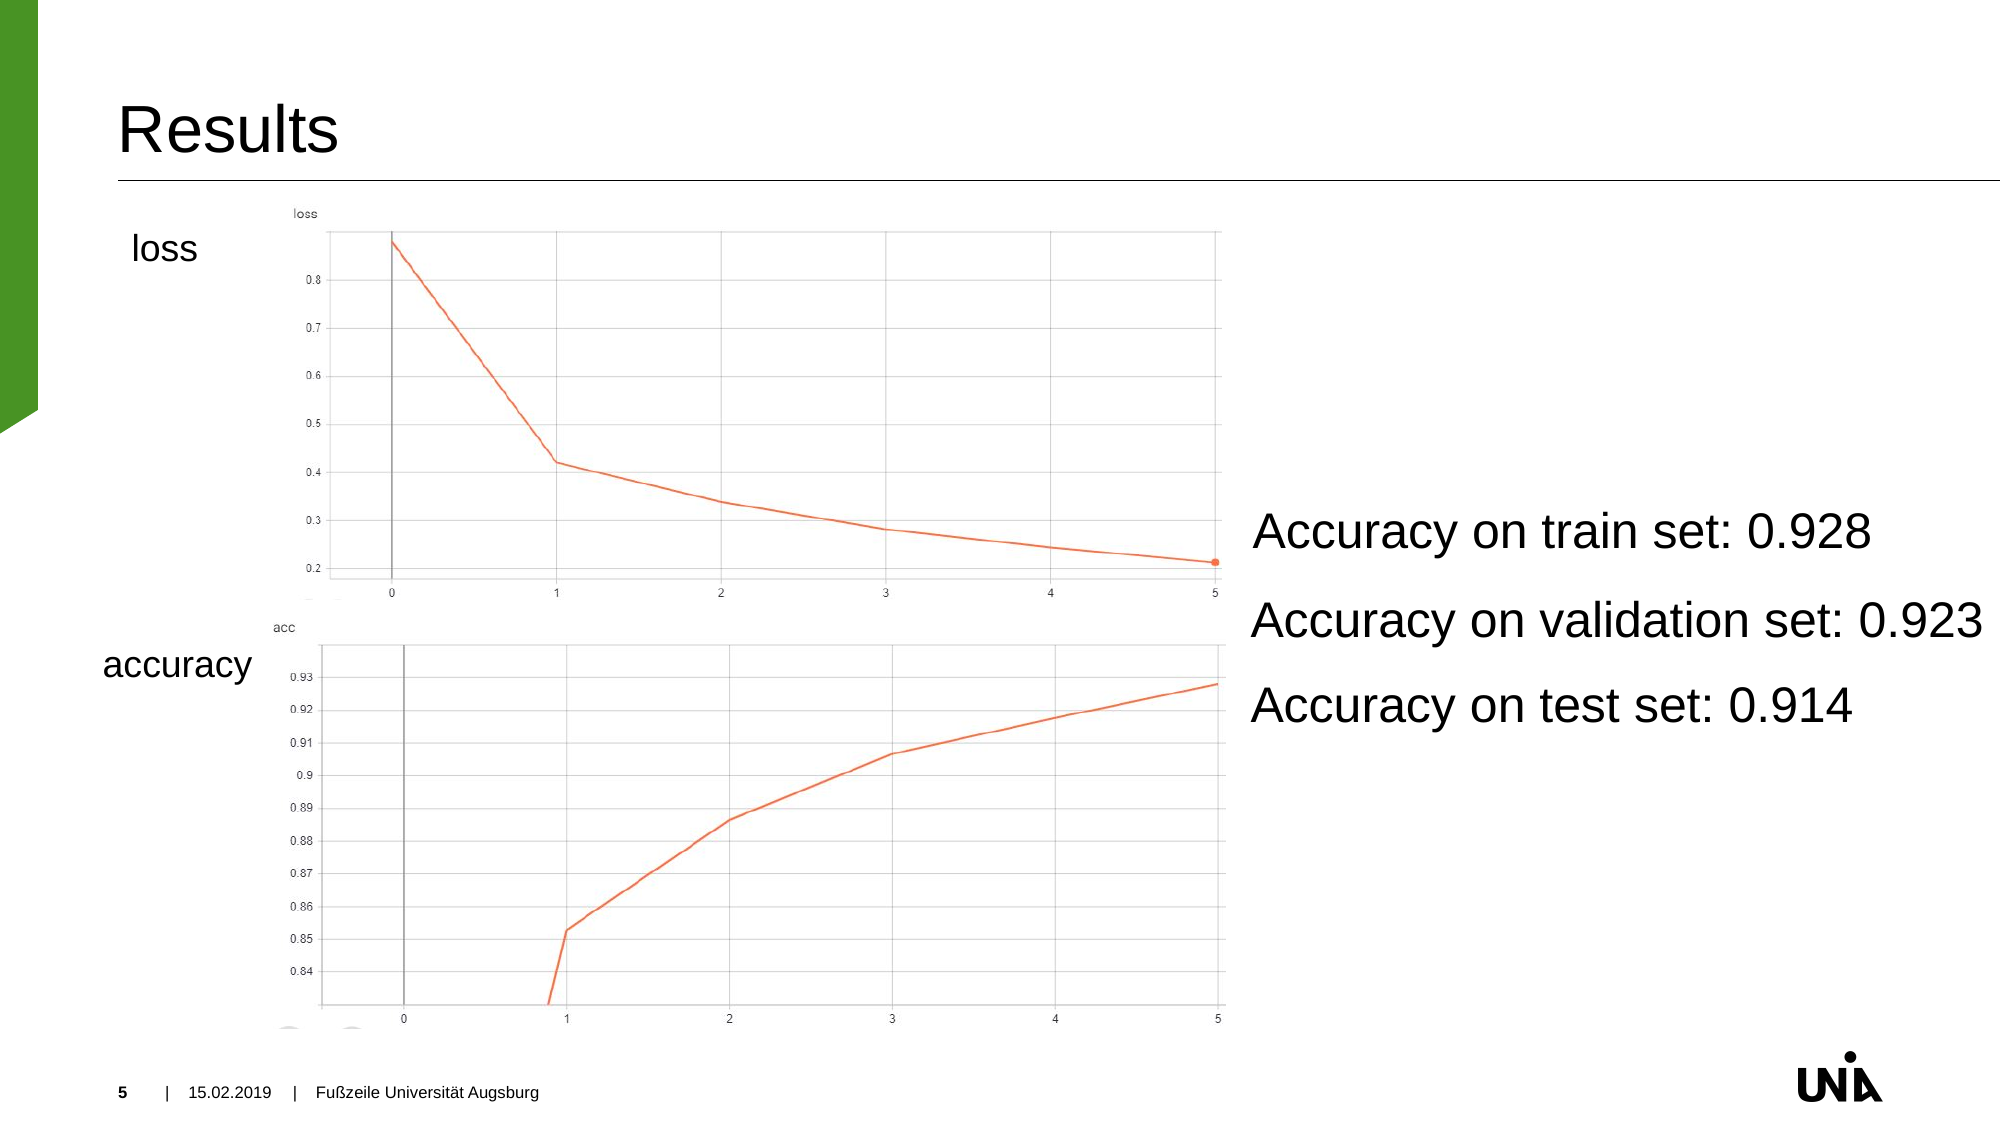

# Results
loss
Accuracy on train set: 0.928
Accuracy on validation set: 0.923
Accuracy on test set: 0.914
accuracy
| 15.02.2019
| Fußzeile Universität Augsburg